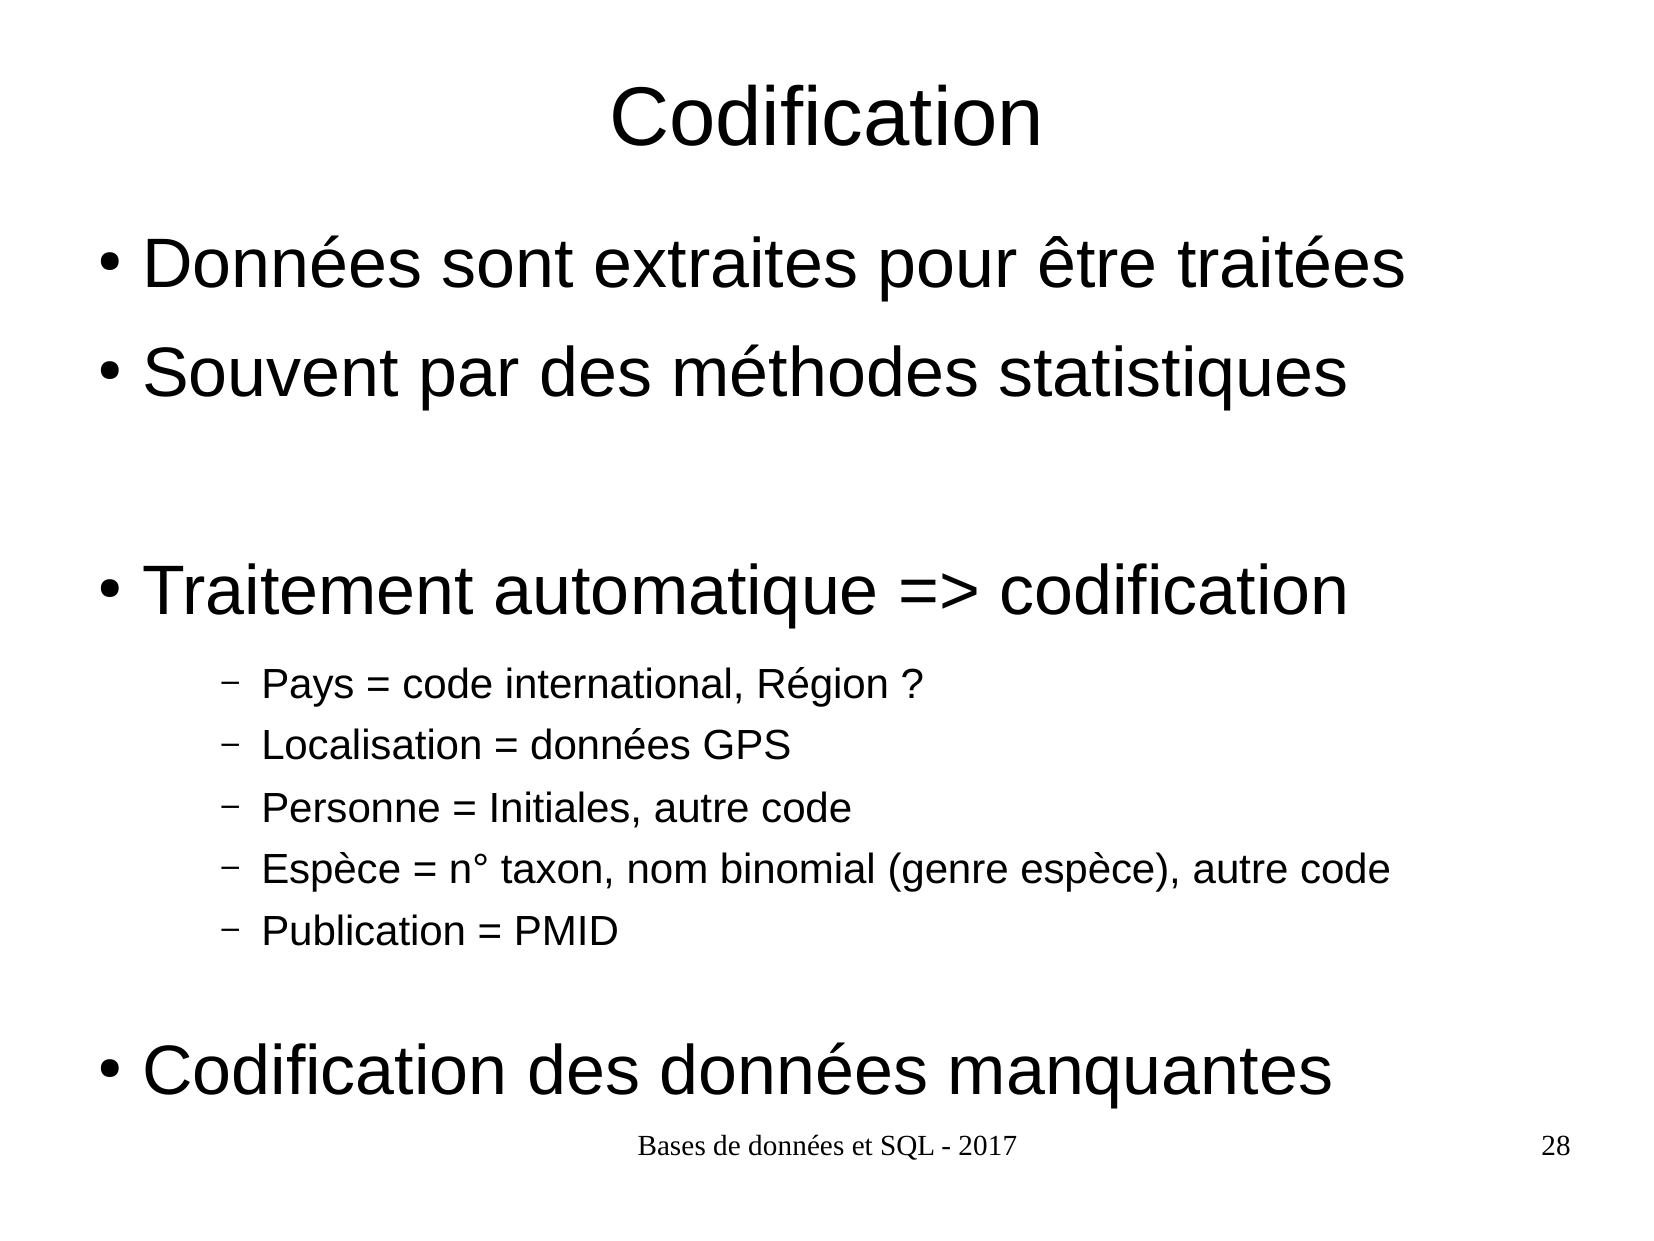

# Codification
Données sont extraites pour être traitées
Souvent par des méthodes statistiques
Traitement automatique => codification
Pays = code international, Région ?
Localisation = données GPS
Personne = Initiales, autre code
Espèce = n° taxon, nom binomial (genre espèce), autre code
Publication = PMID
Codification des données manquantes
Bases de données et SQL - 2017
28